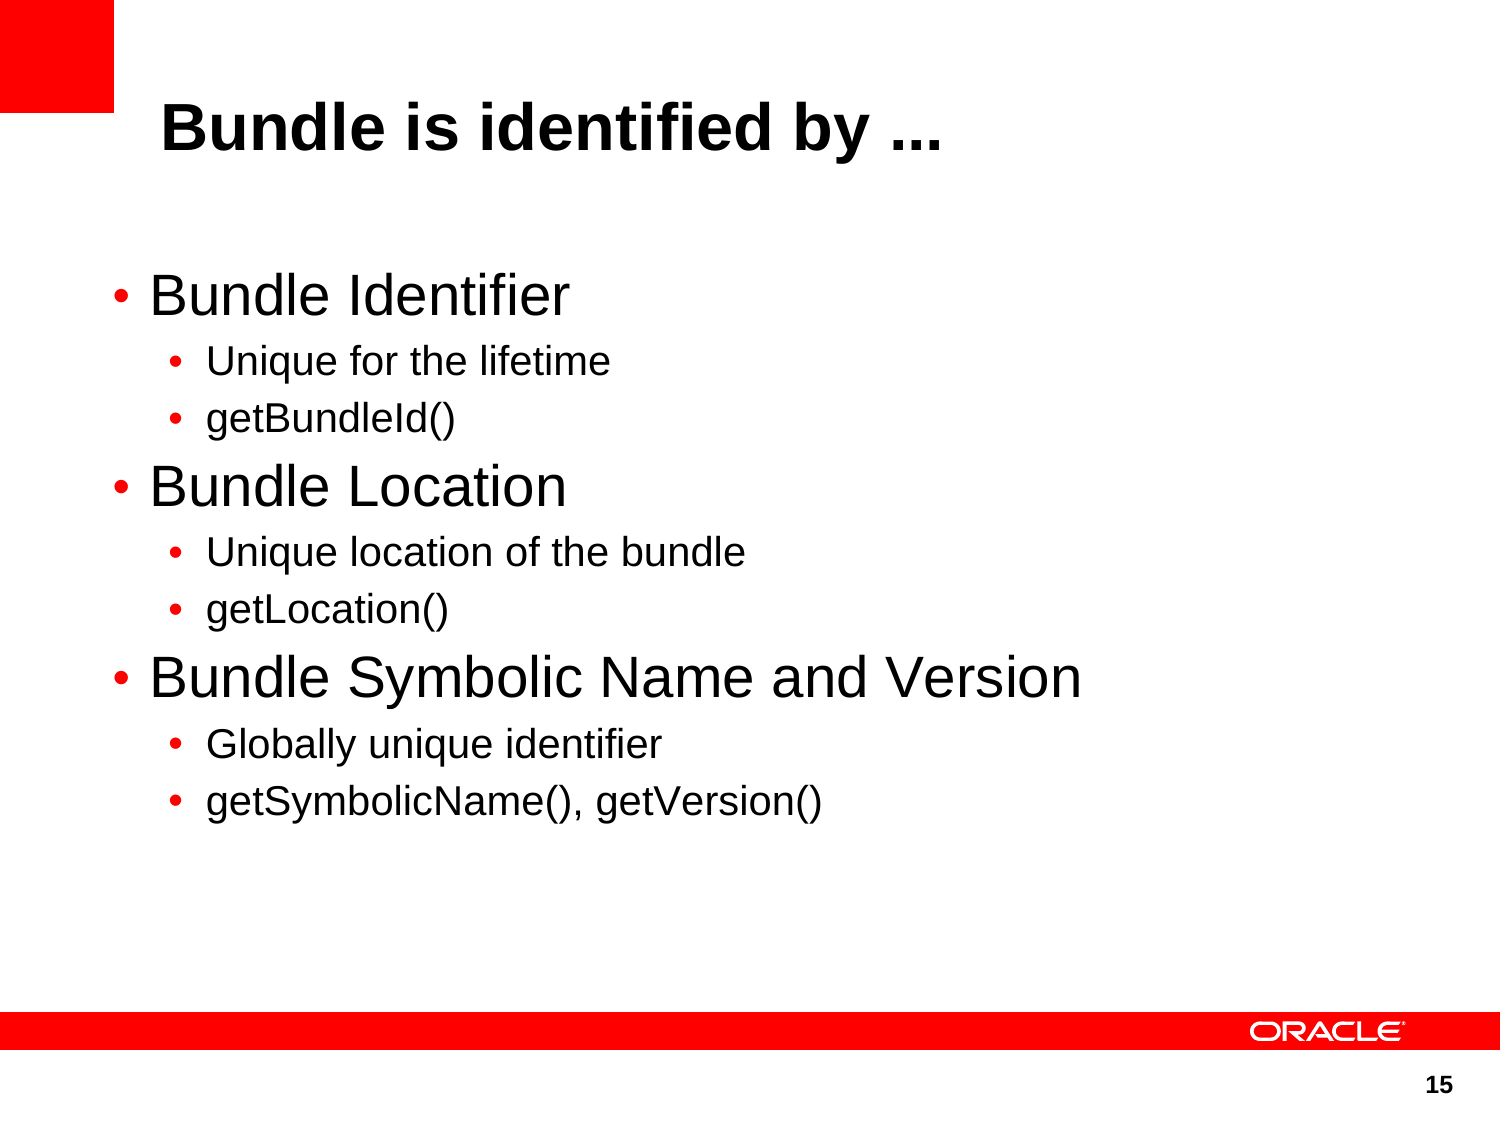

# Bundle is identified by ...
Bundle Identifier
Unique for the lifetime
getBundleId()
Bundle Location
Unique location of the bundle
getLocation()
Bundle Symbolic Name and Version
Globally unique identifier
getSymbolicName(), getVersion()